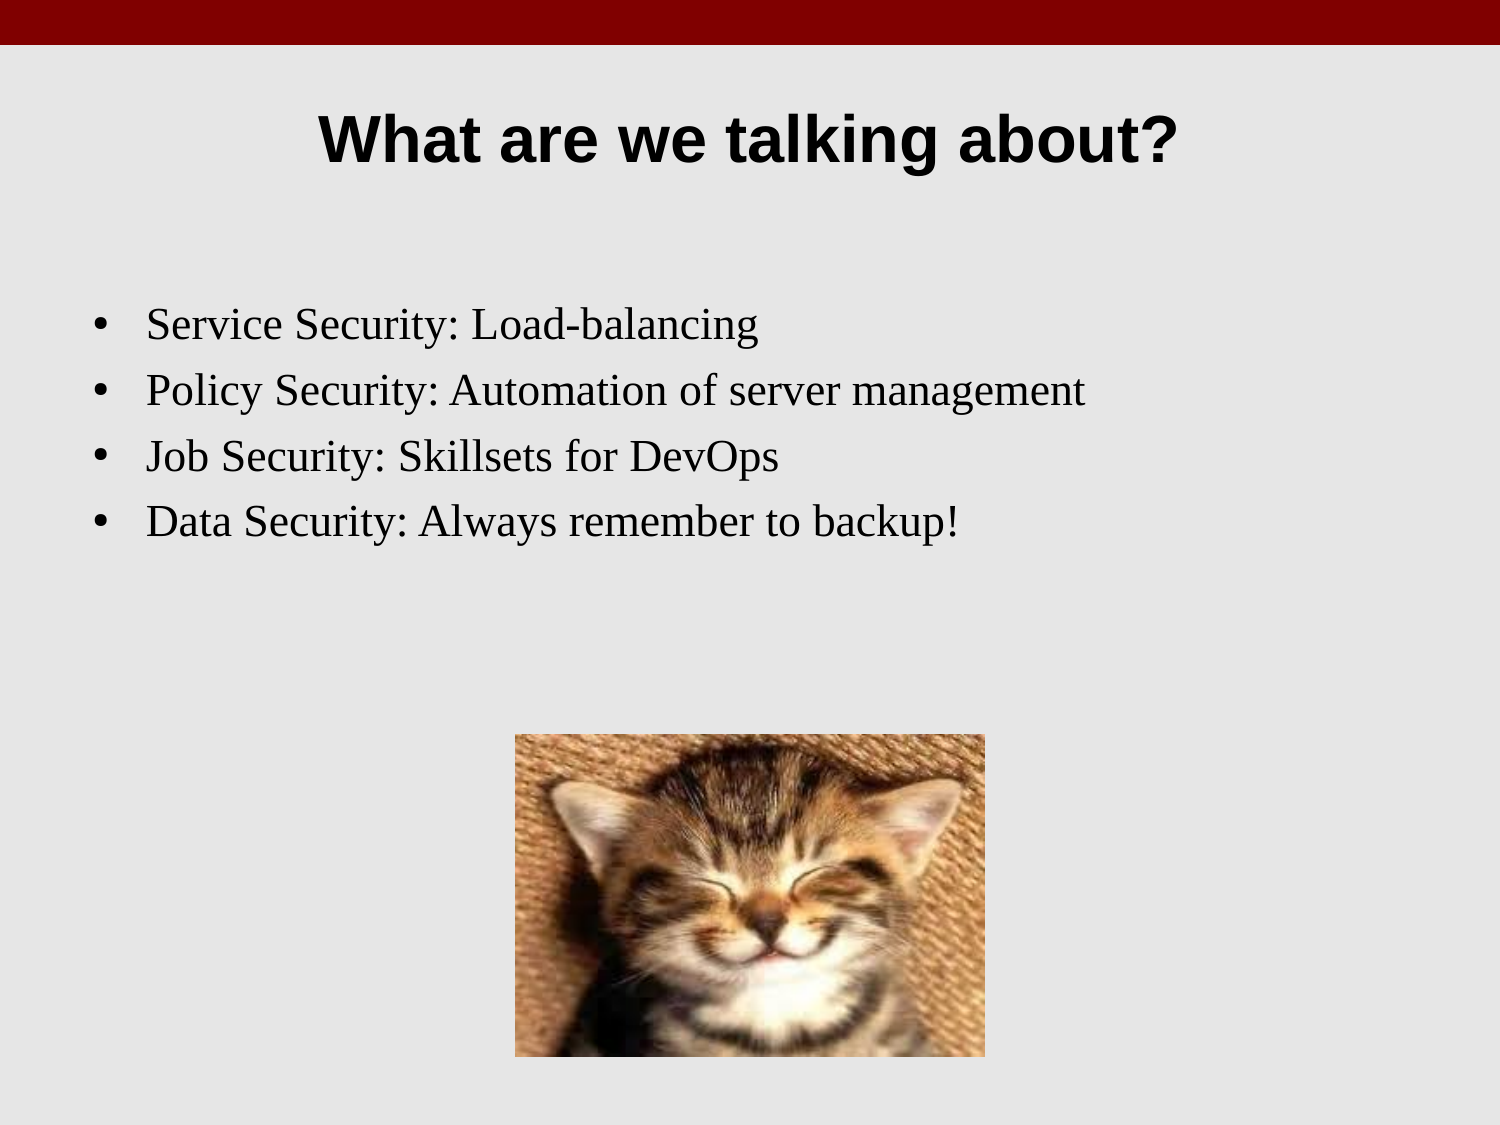

# What are we talking about?
Service Security: Load-balancing
Policy Security: Automation of server management
Job Security: Skillsets for DevOps
Data Security: Always remember to backup!